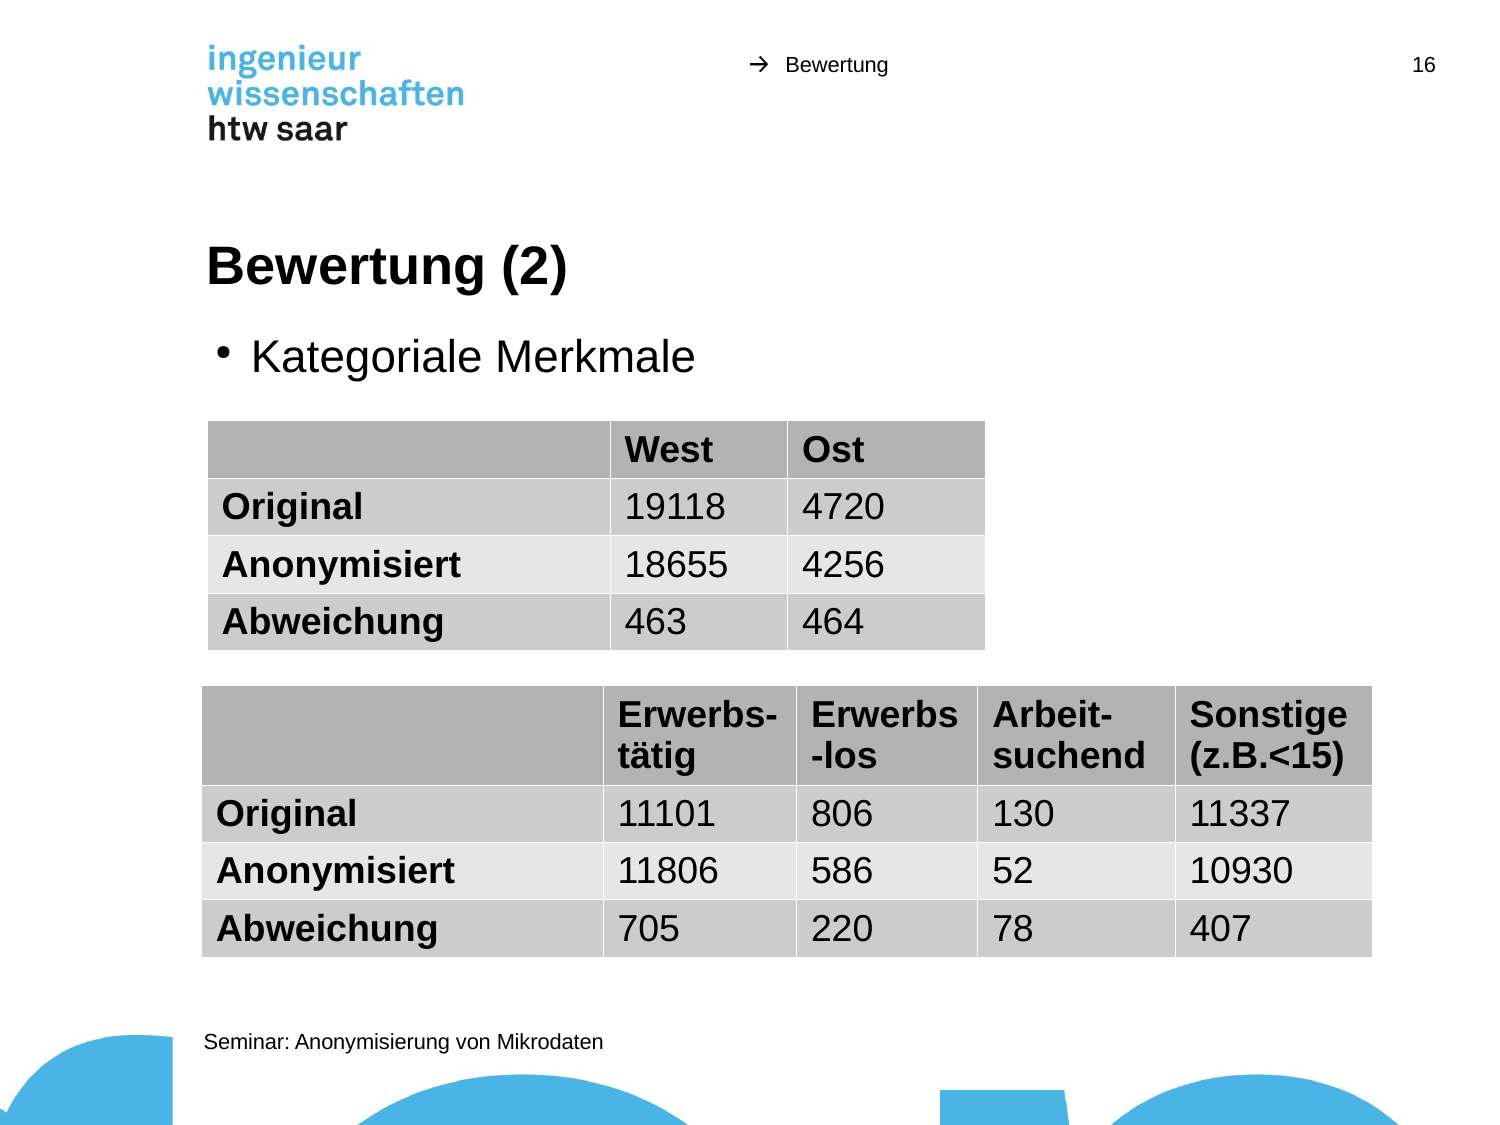

Bewertung
Bewertung (2)
Kategoriale Merkmale
| | West | Ost |
| --- | --- | --- |
| Original | 19118 | 4720 |
| Anonymisiert | 18655 | 4256 |
| Abweichung | 463 | 464 |
| | Erwerbs-tätig | Erwerbs-los | Arbeit- suchend | Sonstige (z.B.<15) |
| --- | --- | --- | --- | --- |
| Original | 11101 | 806 | 130 | 11337 |
| Anonymisiert | 11806 | 586 | 52 | 10930 |
| Abweichung | 705 | 220 | 78 | 407 |
Seminar: Anonymisierung von Mikrodaten